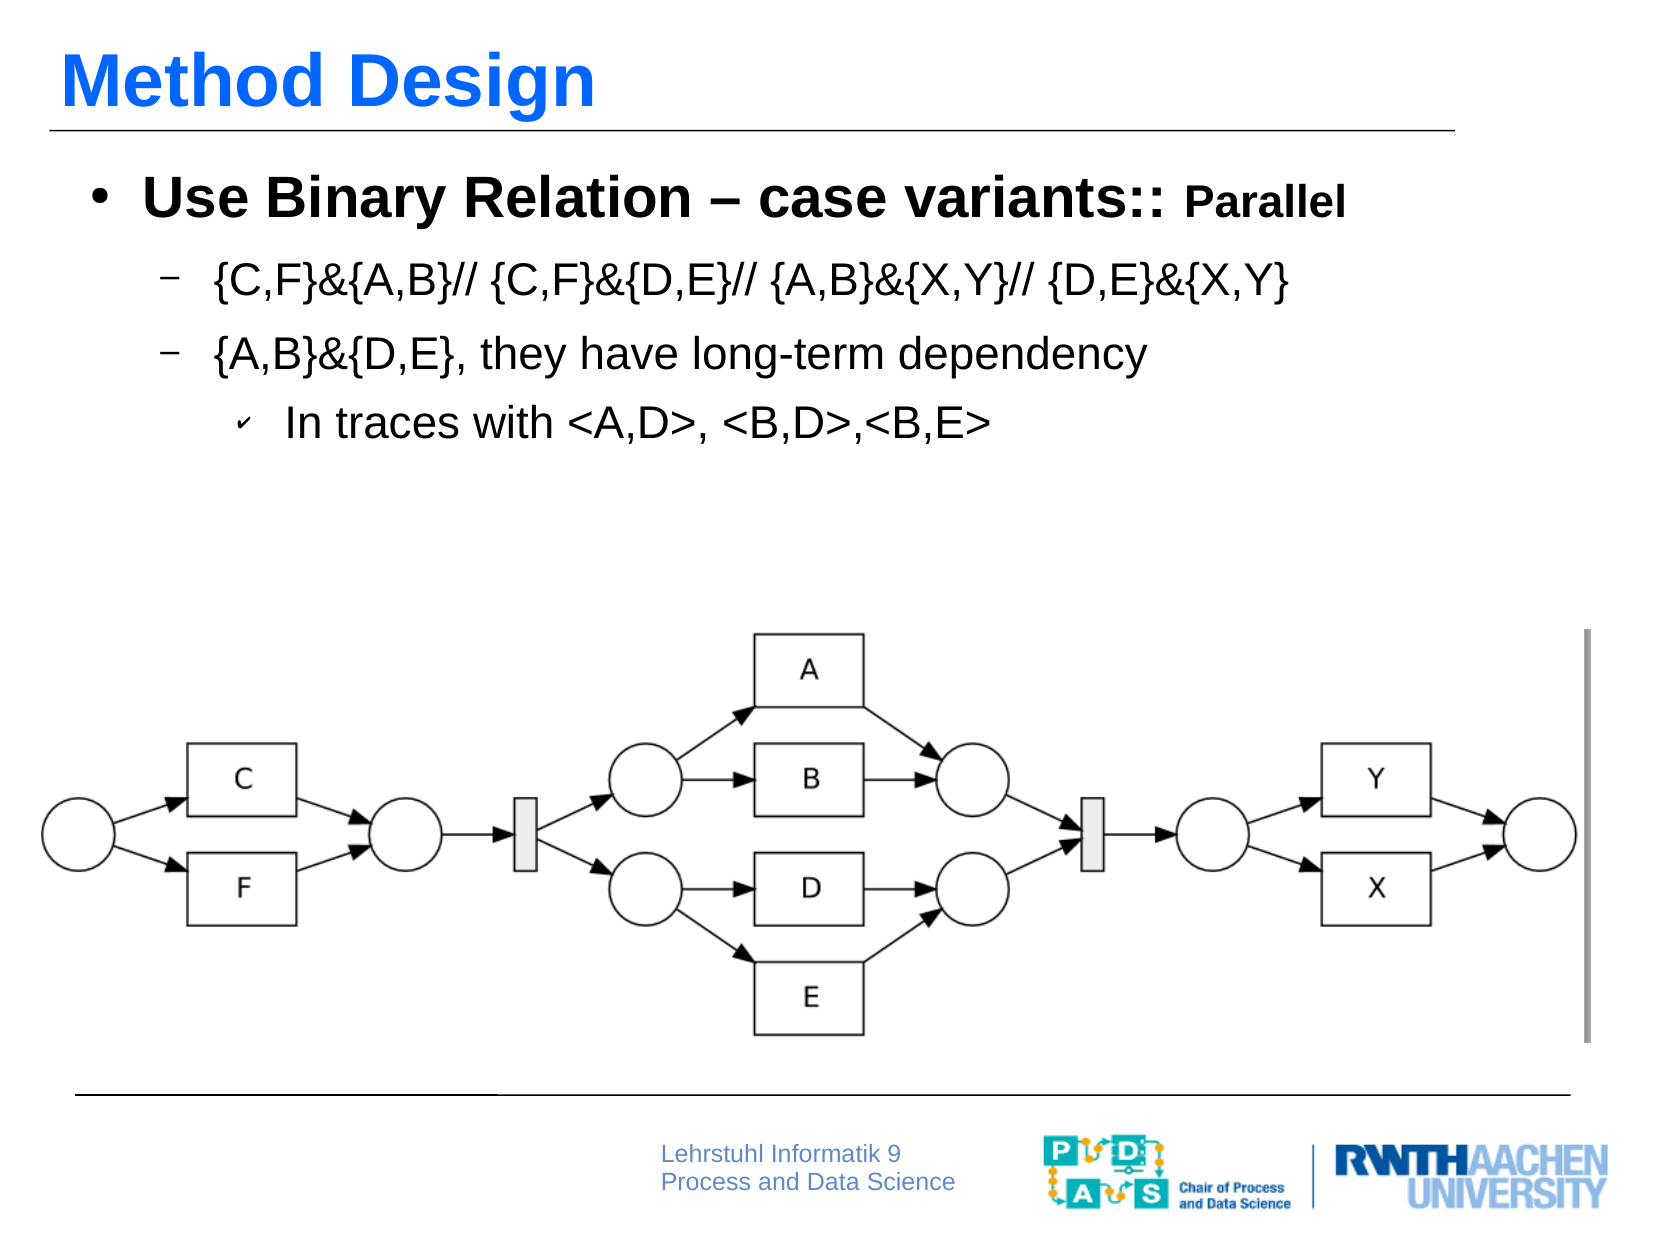

# Method Design
Use Binary Relation – case variants:: Parallel
{C,F}&{A,B}// {C,F}&{D,E}// {A,B}&{X,Y}// {D,E}&{X,Y}
{A,B}&{D,E}, they have long-term dependency
In traces with <A,D>, <B,D>,<B,E>